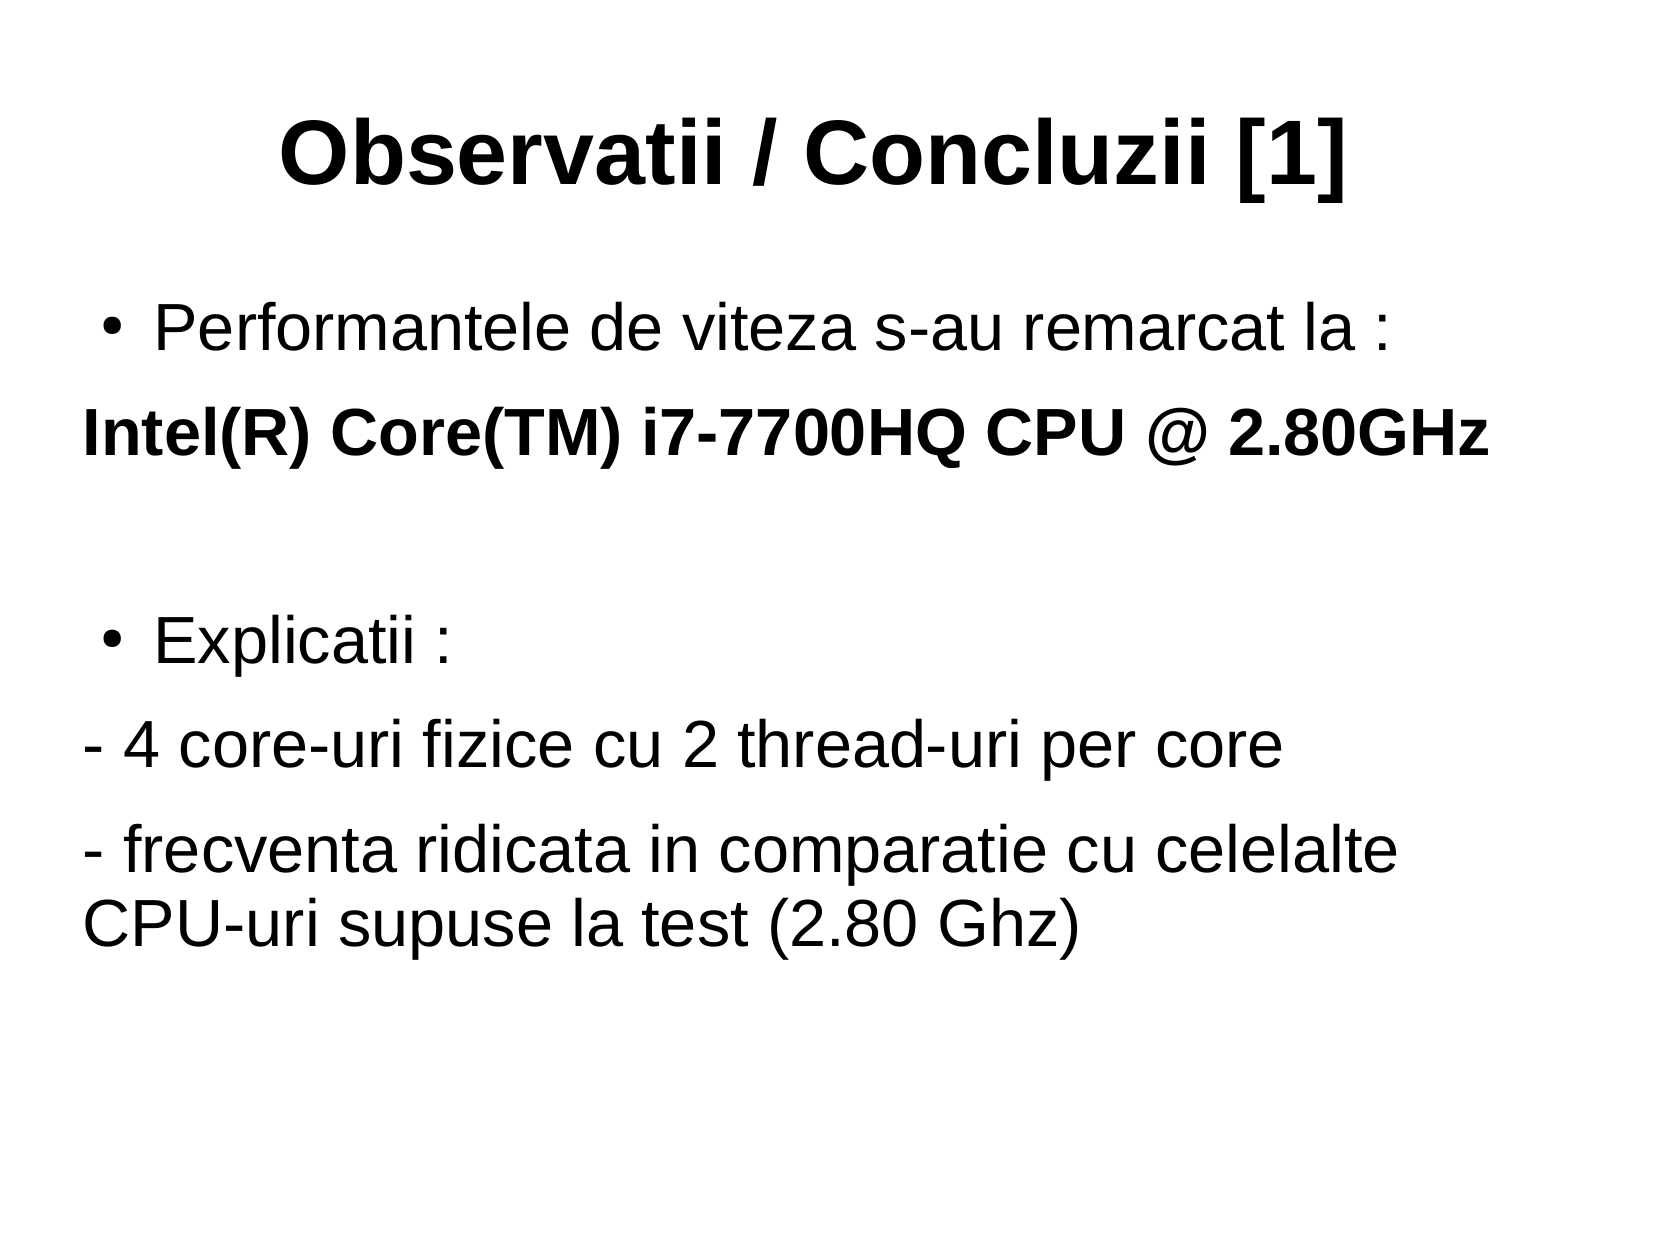

# Observatii / Concluzii [1]
Performantele de viteza s-au remarcat la :
Intel(R) Core(TM) i7-7700HQ CPU @ 2.80GHz
Explicatii :
- 4 core-uri fizice cu 2 thread-uri per core
- frecventa ridicata in comparatie cu celelalte CPU-uri supuse la test (2.80 Ghz)